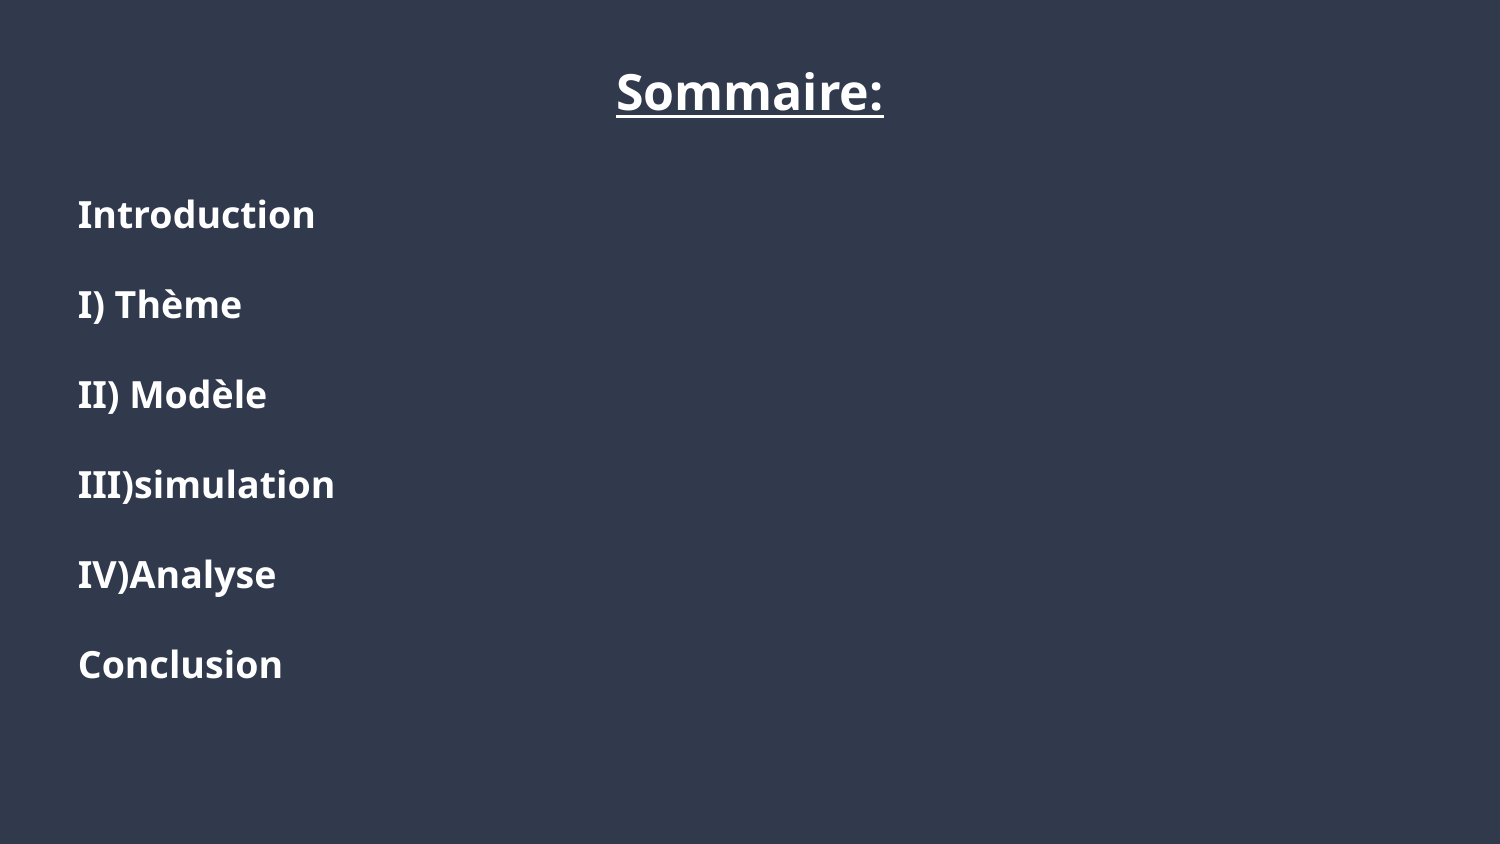

Sommaire:
Introduction
I) Thème
II) Modèle
III)simulation
IV)Analyse
Conclusion
#